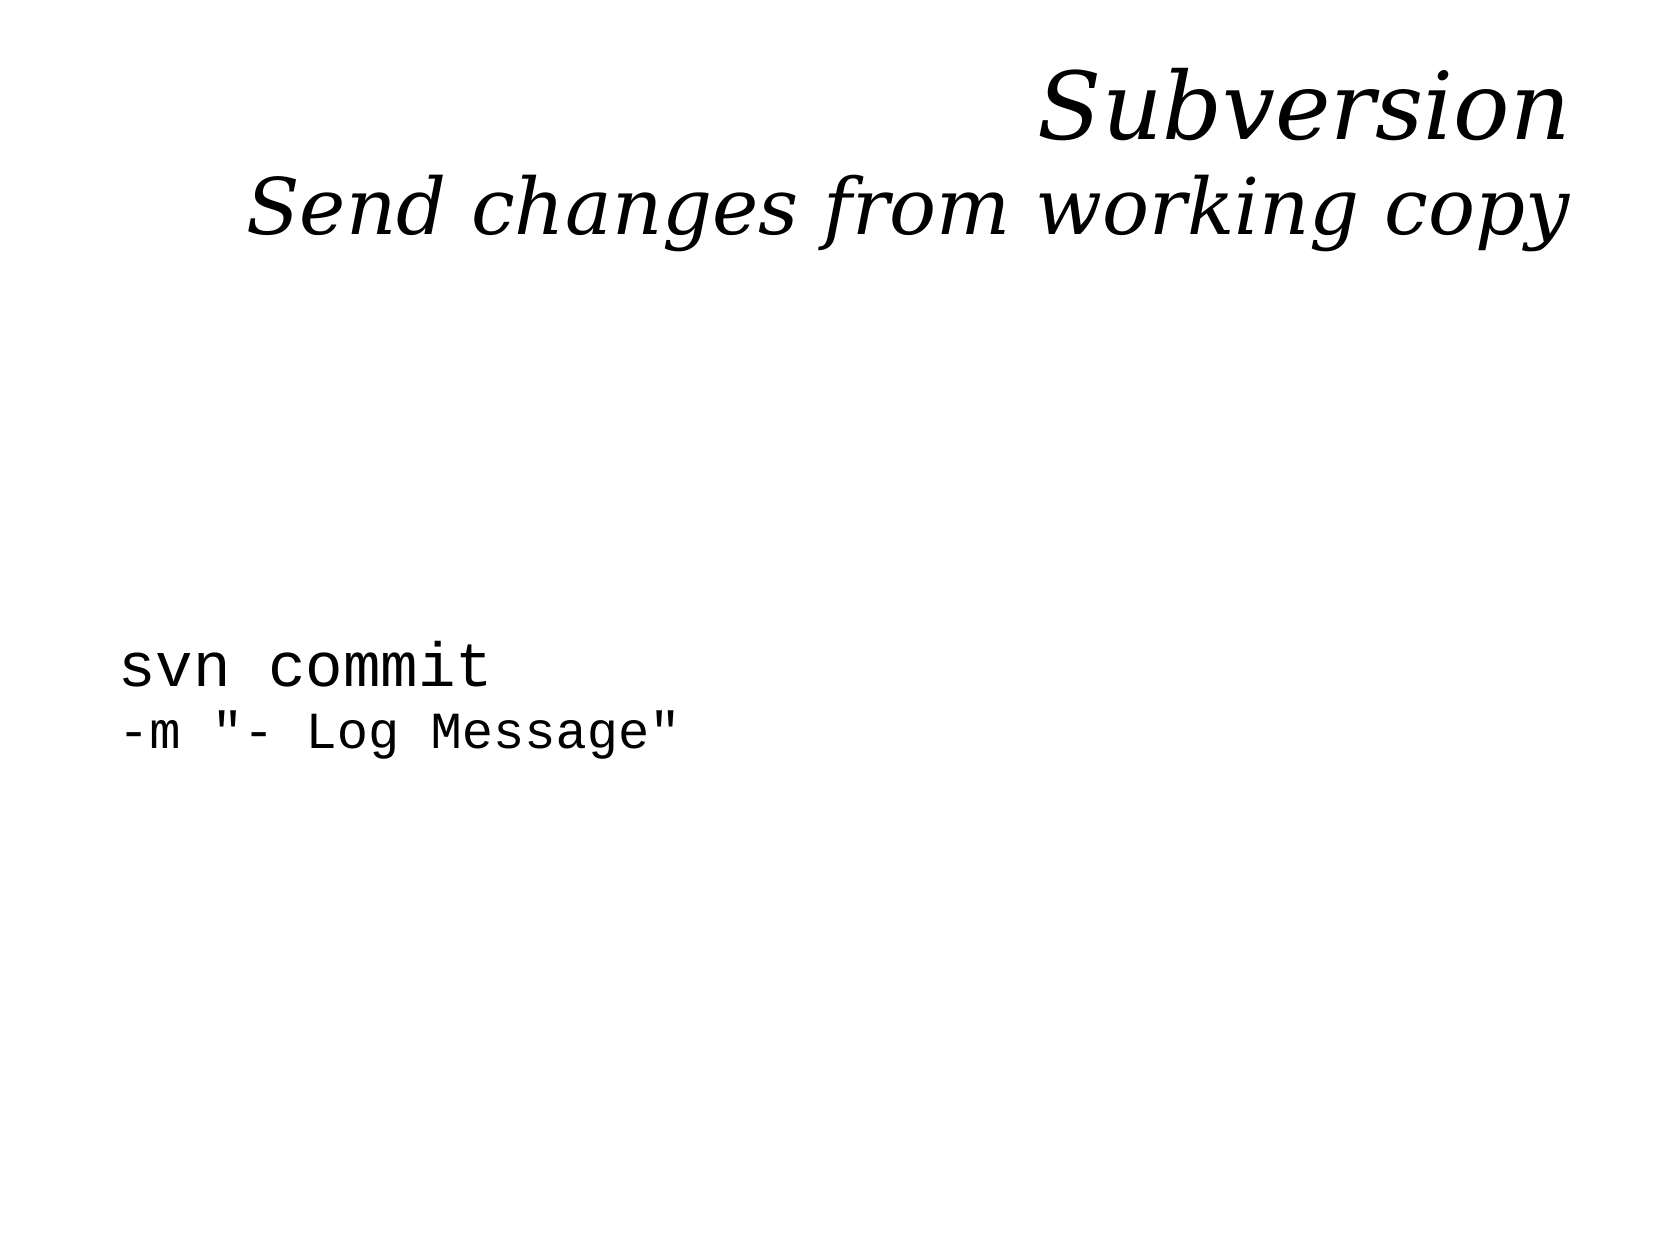

# Subversion Send changes from working copy
svn commit
-m "- Log Message"